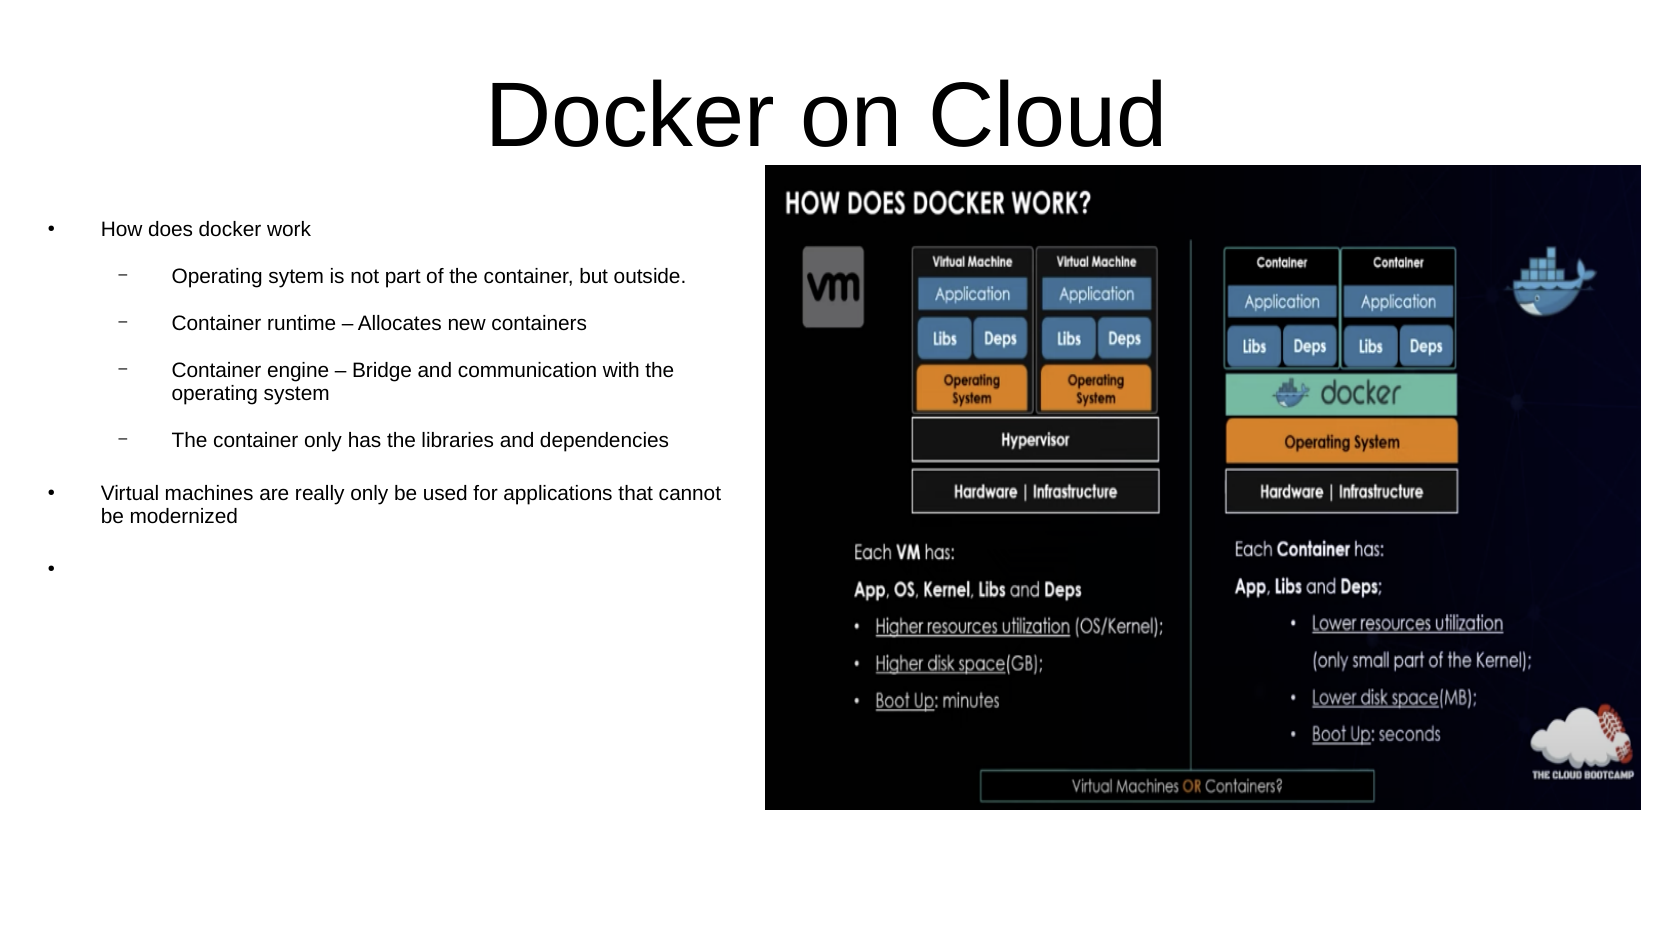

# Docker on Cloud
How does docker work
Operating sytem is not part of the container, but outside.
Container runtime – Allocates new containers
Container engine – Bridge and communication with the
operating system
The container only has the libraries and dependencies
Virtual machines are really only be used for applications that cannot
be modernized